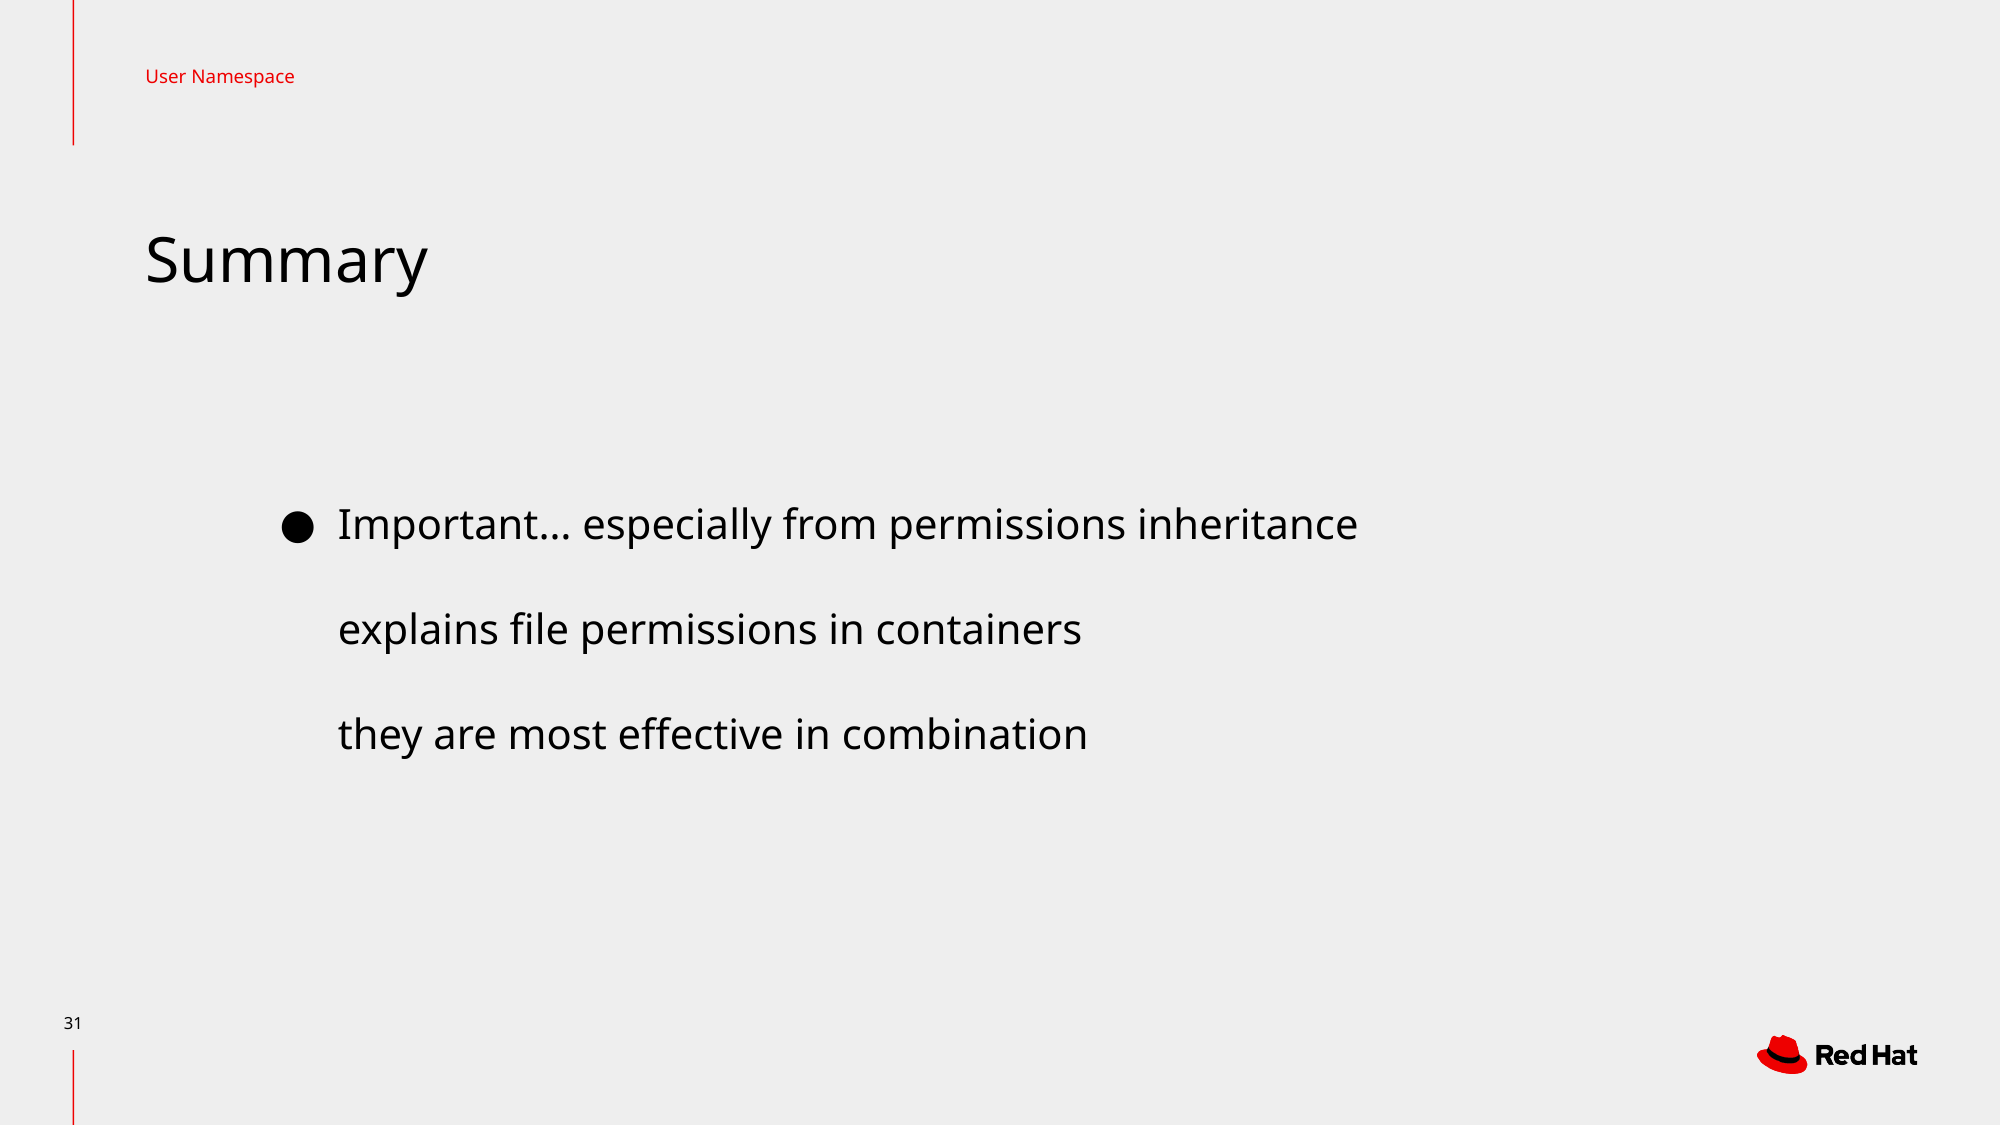

# User Namespace
Summary
Important… especially from permissions inheritance
explains file permissions in containers
they are most effective in combination